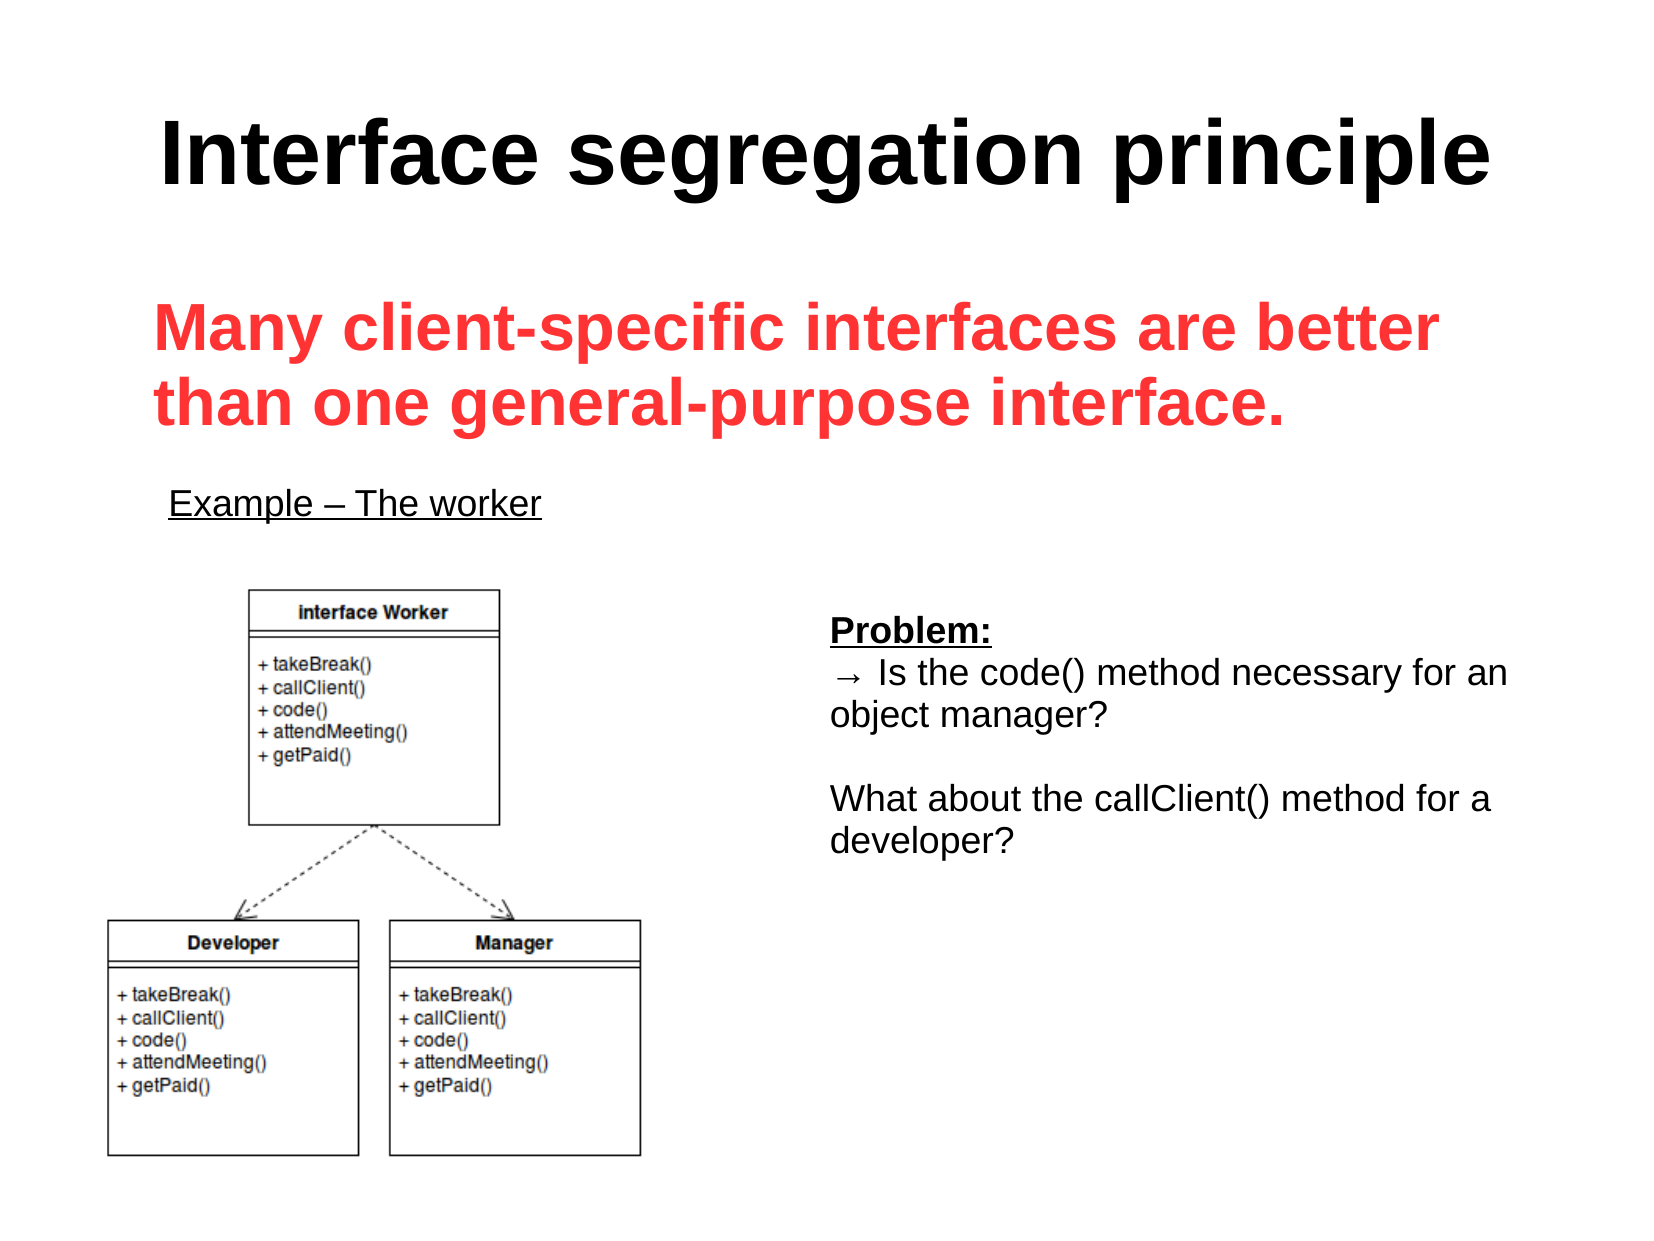

# Interface segregation principle
Many client-specific interfaces are better than one general-purpose interface.
Example – The worker
Problem:
→ Is the code() method necessary for an object manager?
What about the callClient() method for a developer?